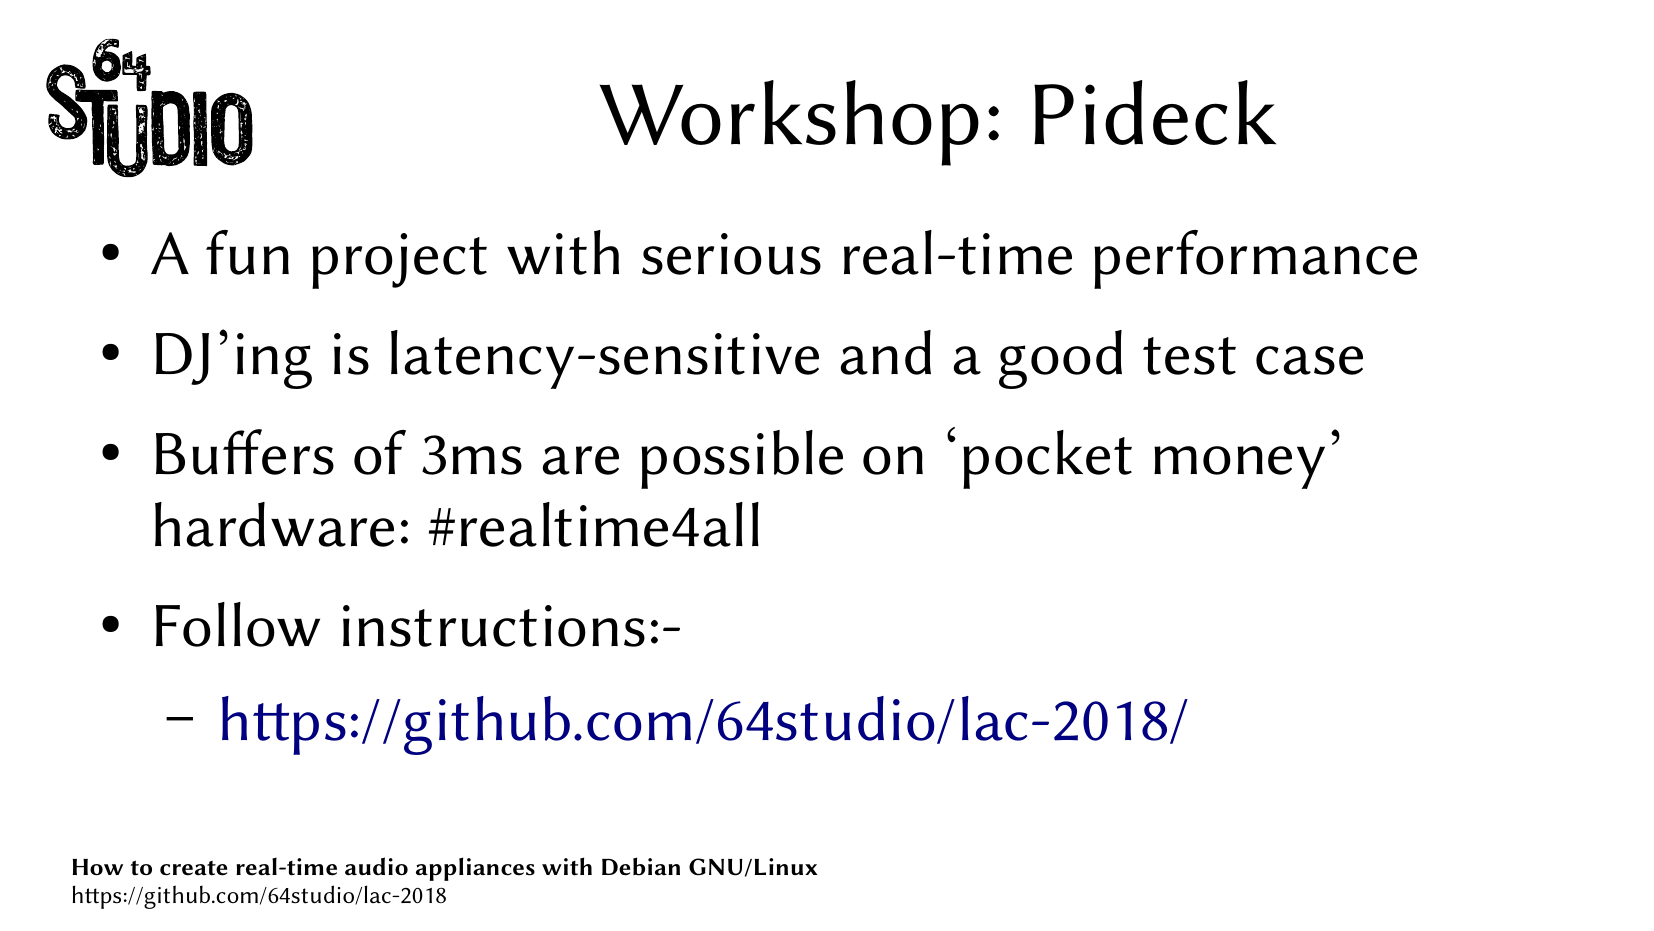

# Workshop: Pideck
A fun project with serious real-time performance
DJ’ing is latency-sensitive and a good test case
Buffers of 3ms are possible on ‘pocket money’ hardware: #realtime4all
Follow instructions:-
https://github.com/64studio/lac-2018/